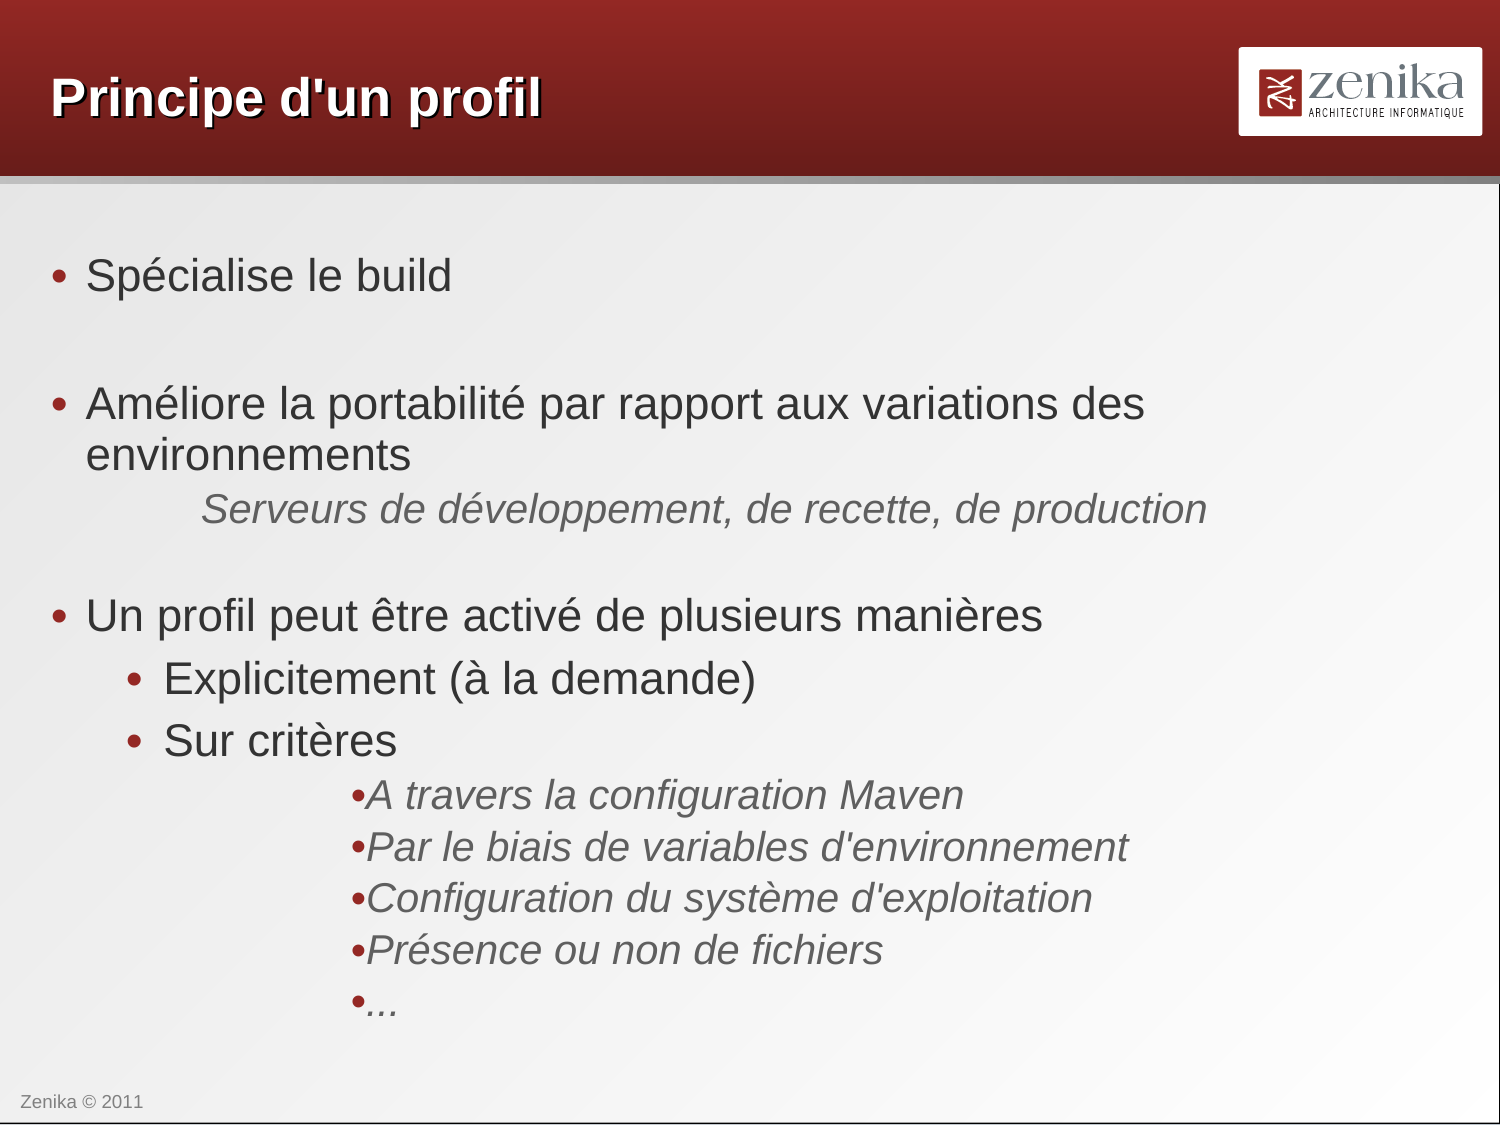

# Principe d'un profil
Spécialise le build
Améliore la portabilité par rapport aux variations des environnements
Serveurs de développement, de recette, de production
Un profil peut être activé de plusieurs manières
Explicitement (à la demande)
Sur critères
A travers la configuration Maven
Par le biais de variables d'environnement
Configuration du système d'exploitation
Présence ou non de fichiers
...